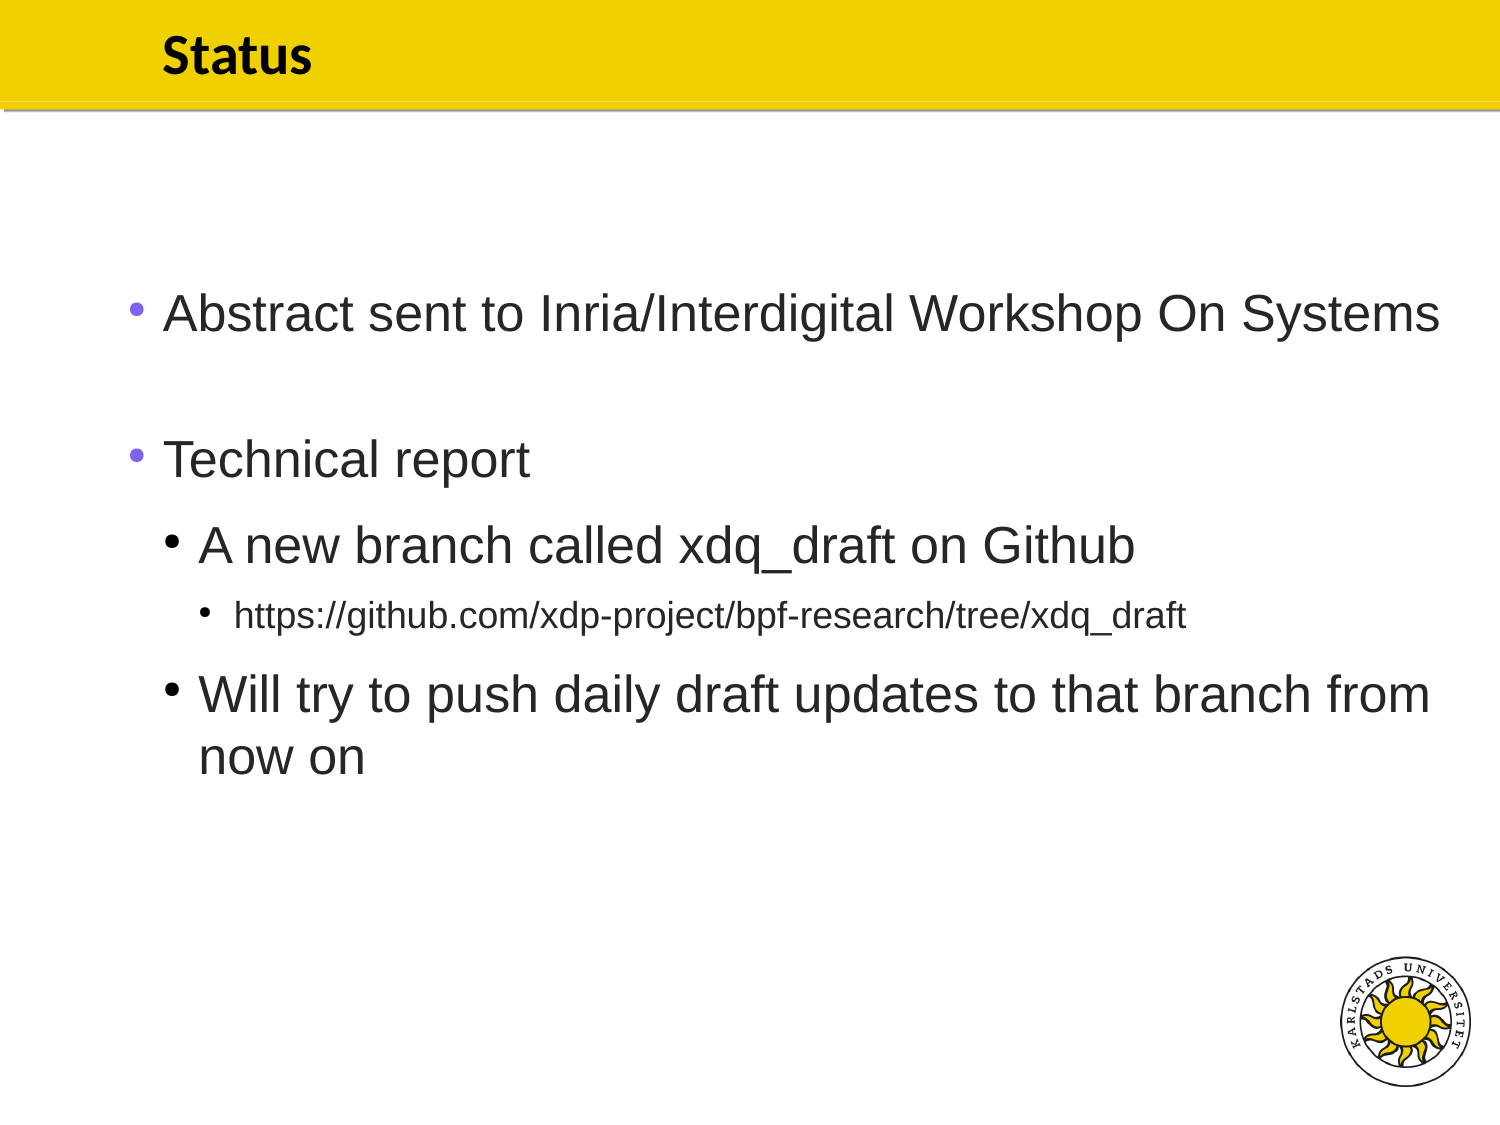

# Status
Abstract sent to Inria/Interdigital Workshop On Systems
Technical report
A new branch called xdq_draft on Github
https://github.com/xdp-project/bpf-research/tree/xdq_draft
Will try to push daily draft updates to that branch from now on